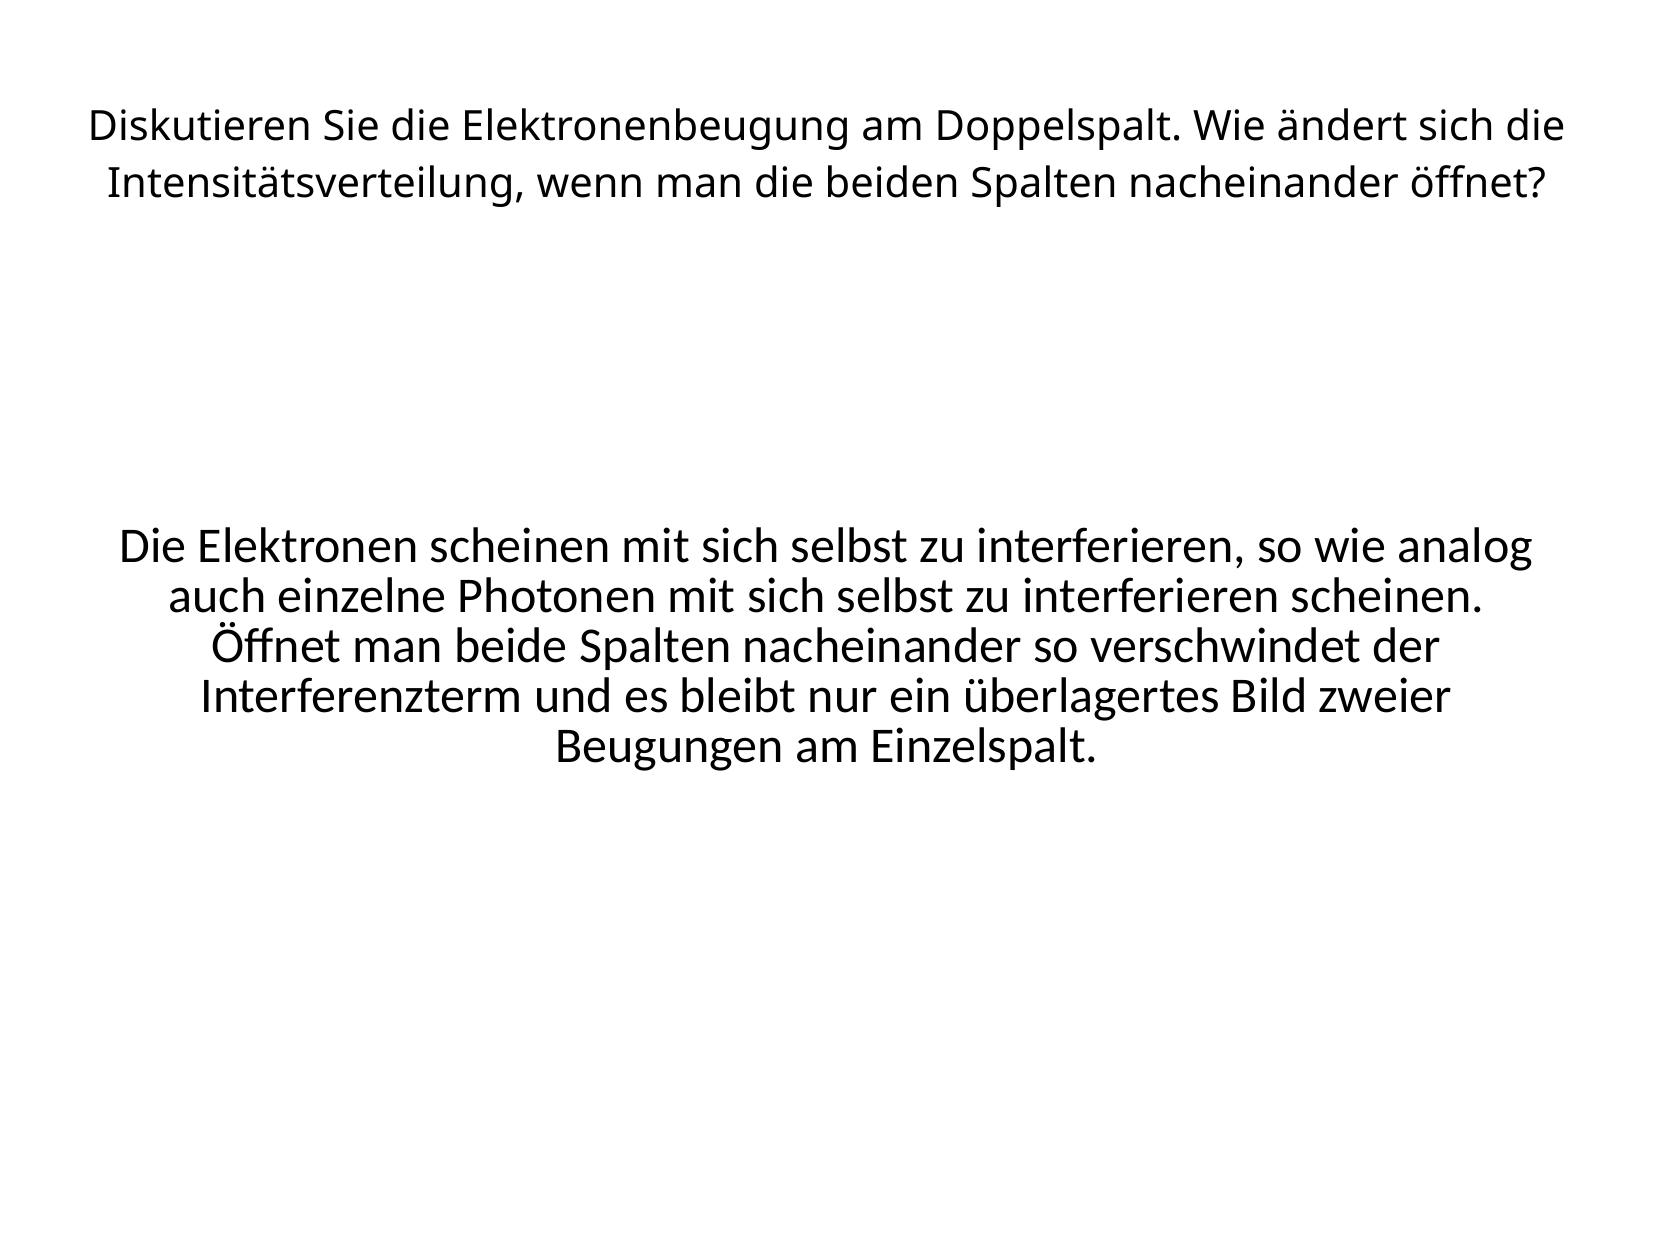

# Diskutieren Sie die Elektronenbeugung am Doppelspalt. Wie ändert sich die Intensitätsverteilung, wenn man die beiden Spalten nacheinander öffnet?
Die Elektronen scheinen mit sich selbst zu interferieren, so wie analog auch einzelne Photonen mit sich selbst zu interferieren scheinen.
Öffnet man beide Spalten nacheinander so verschwindet der Interferenzterm und es bleibt nur ein überlagertes Bild zweier Beugungen am Einzelspalt.